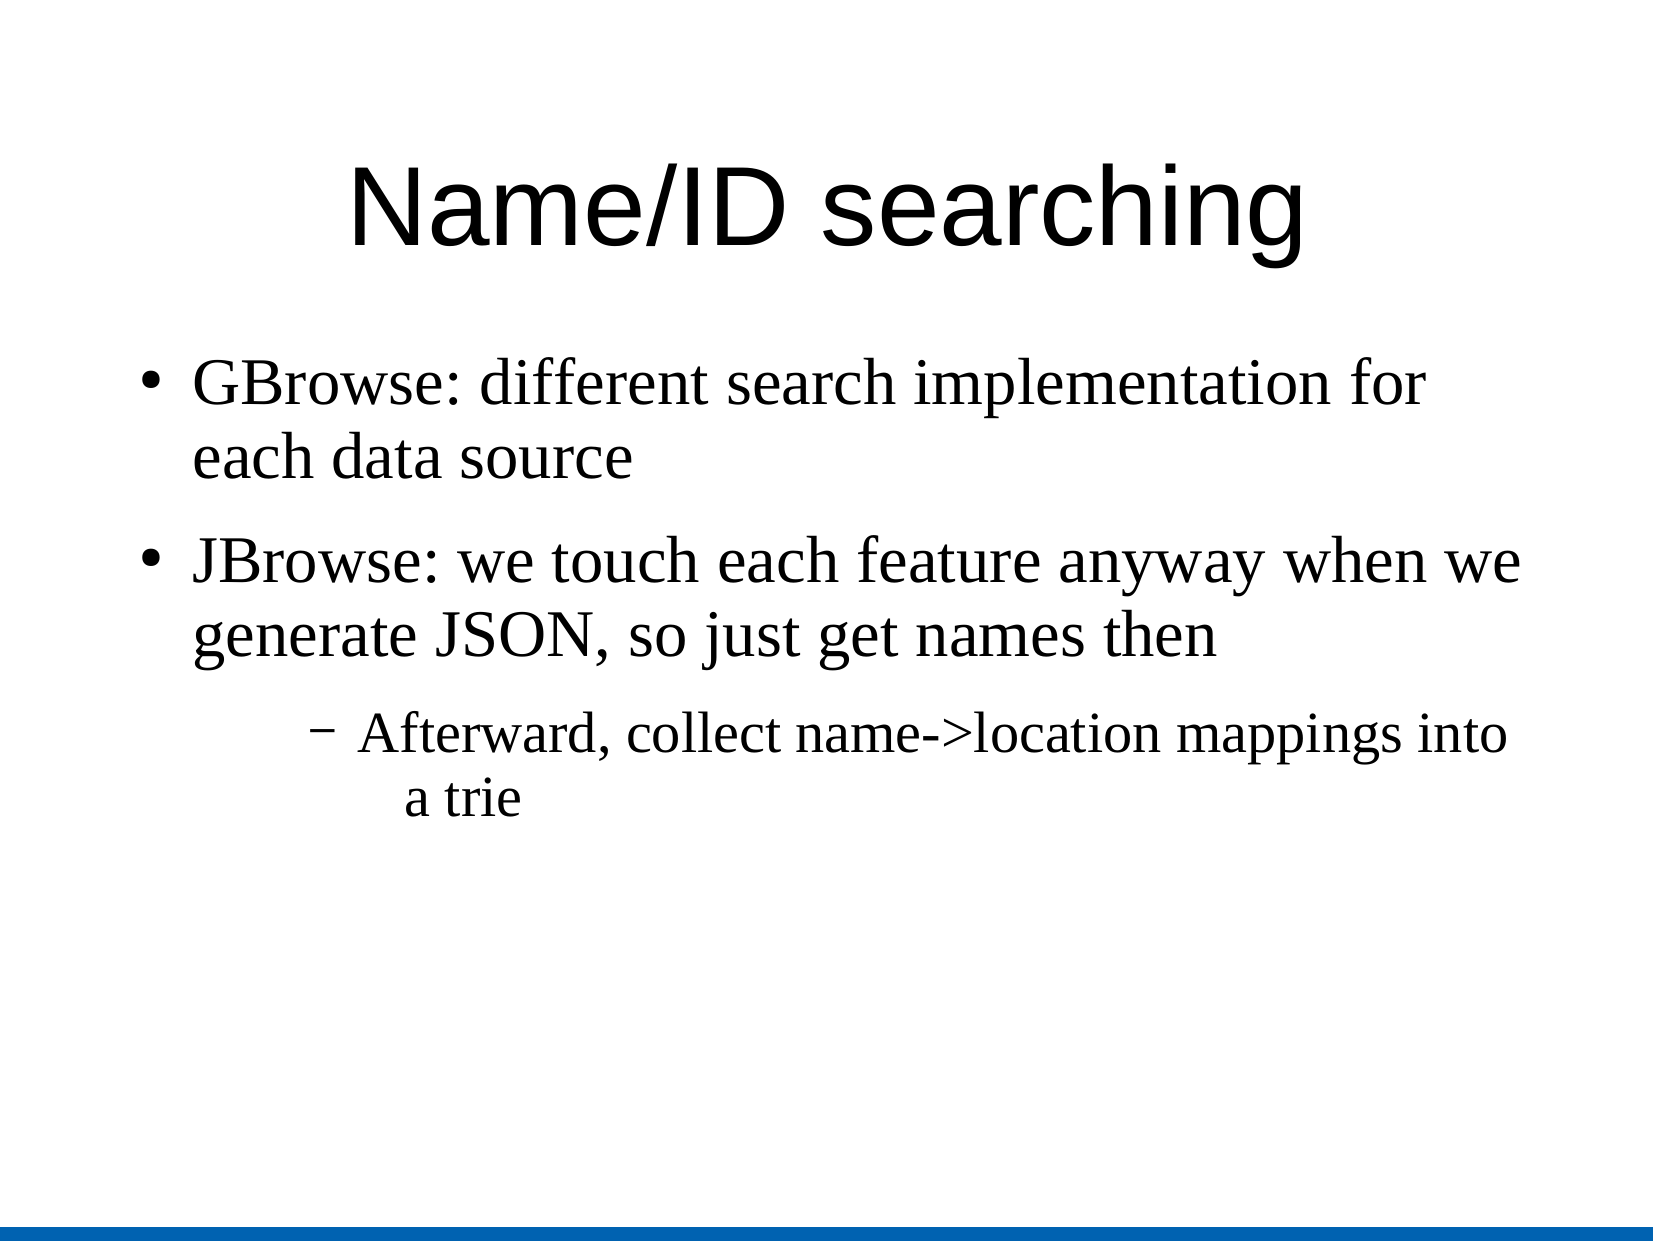

# Name/ID searching
GBrowse: different search implementation for each data source
JBrowse: we touch each feature anyway when we generate JSON, so just get names then
Afterward, collect name->location mappings into a trie